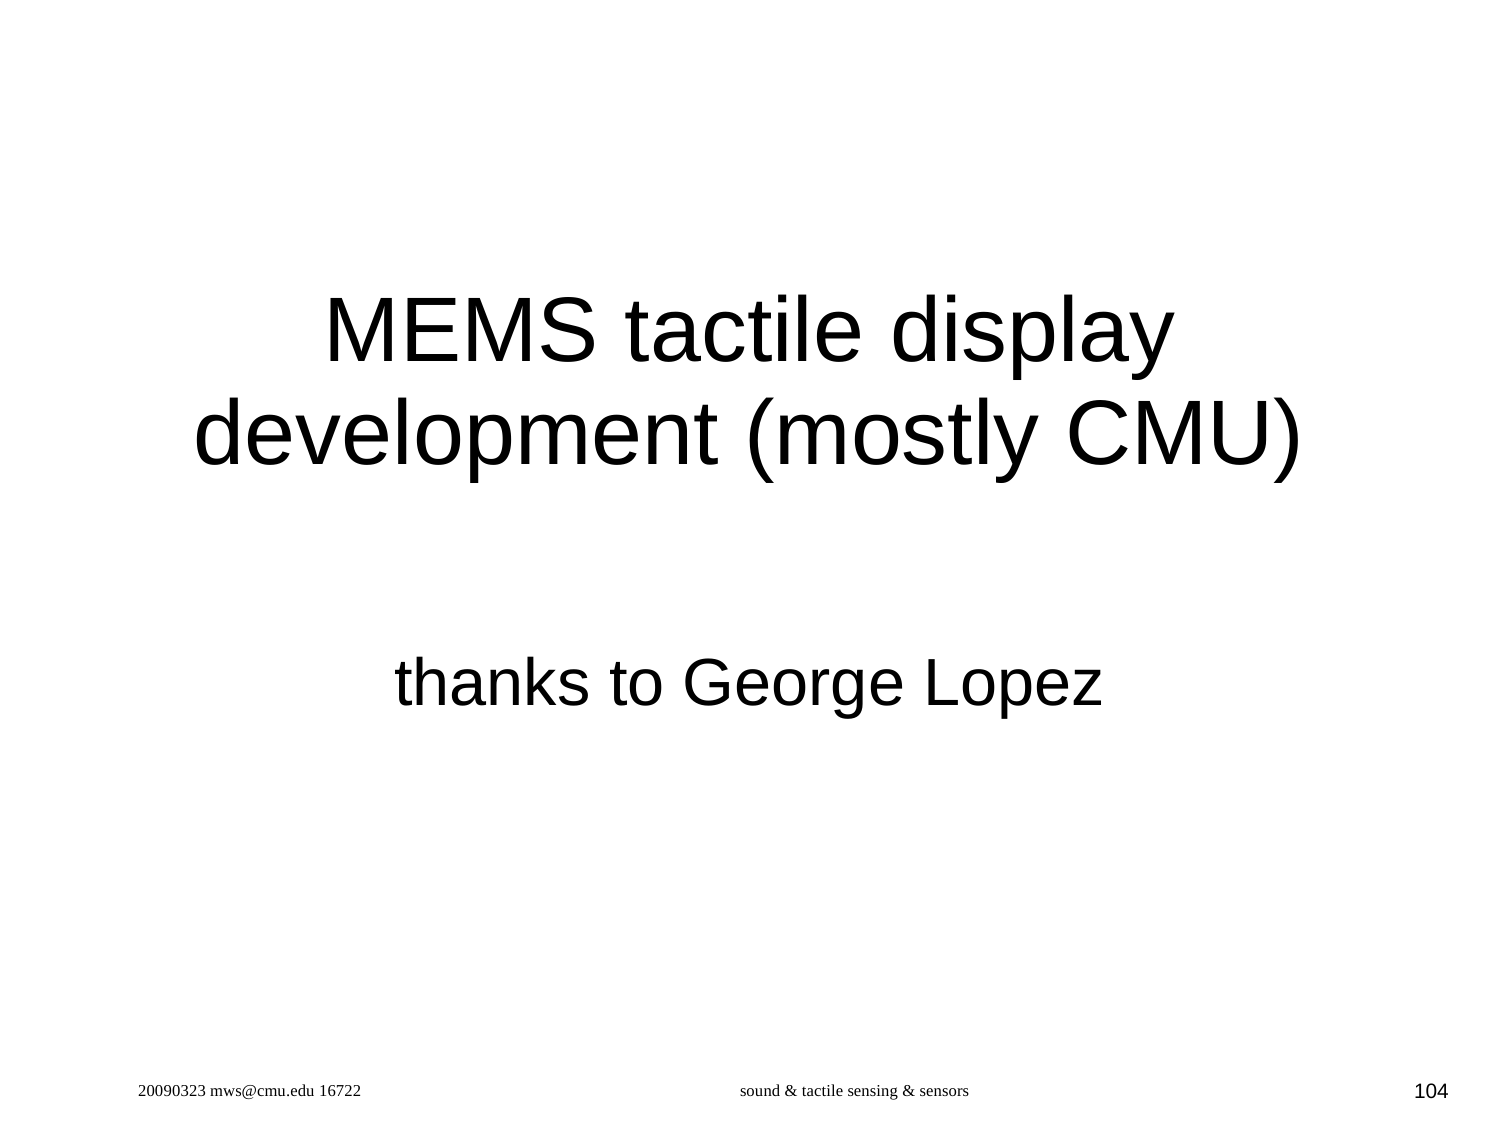

# MEMS tactile display development (mostly CMU)
thanks to George Lopez
104
20090323 mws@cmu.edu 16722
sound & tactile sensing & sensors